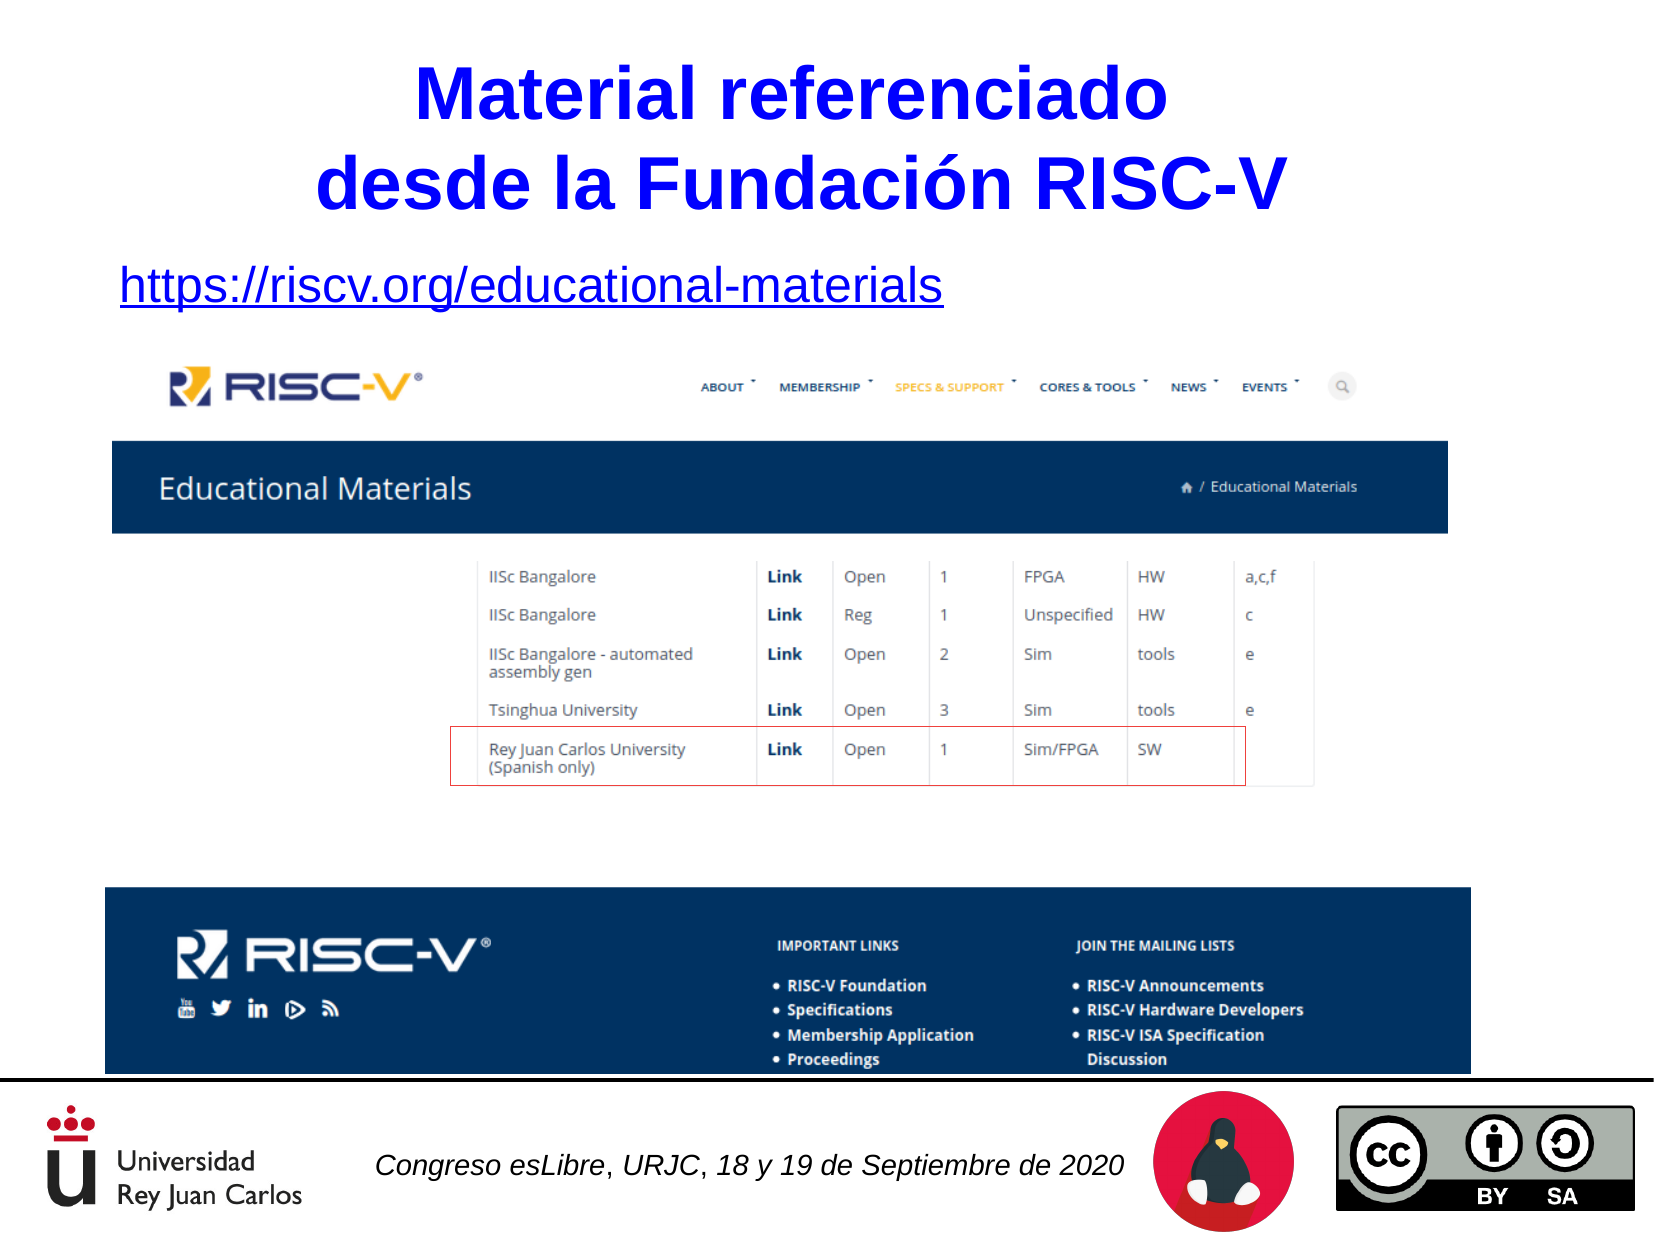

Material referenciado
desde la Fundación RISC-V
https://riscv.org/educational-materials
Congreso esLibre, URJC, 18 y 19 de Septiembre de 2020